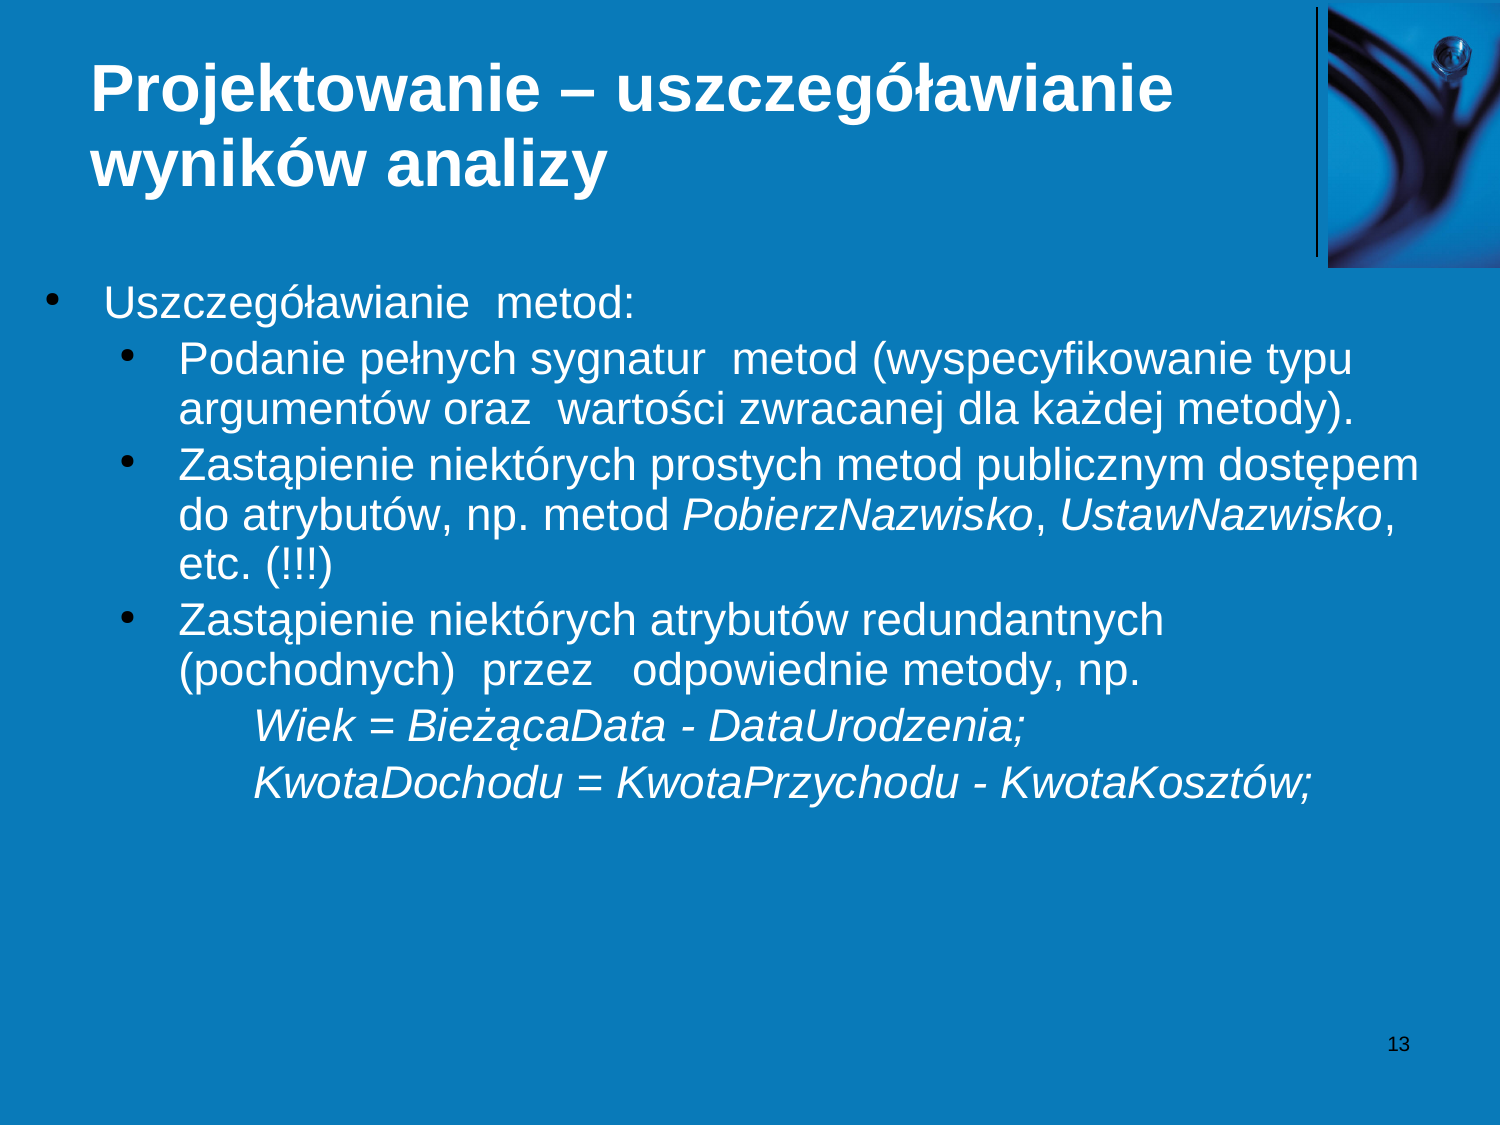

# Projektowanie – uszczegóławianie wyników analizy
Uszczegóławianie metod:
Podanie pełnych sygnatur metod (wyspecyfikowanie typu argumentów oraz wartości zwracanej dla każdej metody).
Zastąpienie niektórych prostych metod publicznym dostępem do atrybutów, np. metod PobierzNazwisko, UstawNazwisko, etc. (!!!)
Zastąpienie niektórych atrybutów redundantnych (pochodnych) przez odpowiednie metody, np.
Wiek = BieżącaData - DataUrodzenia;
KwotaDochodu = KwotaPrzychodu - KwotaKosztów;
13